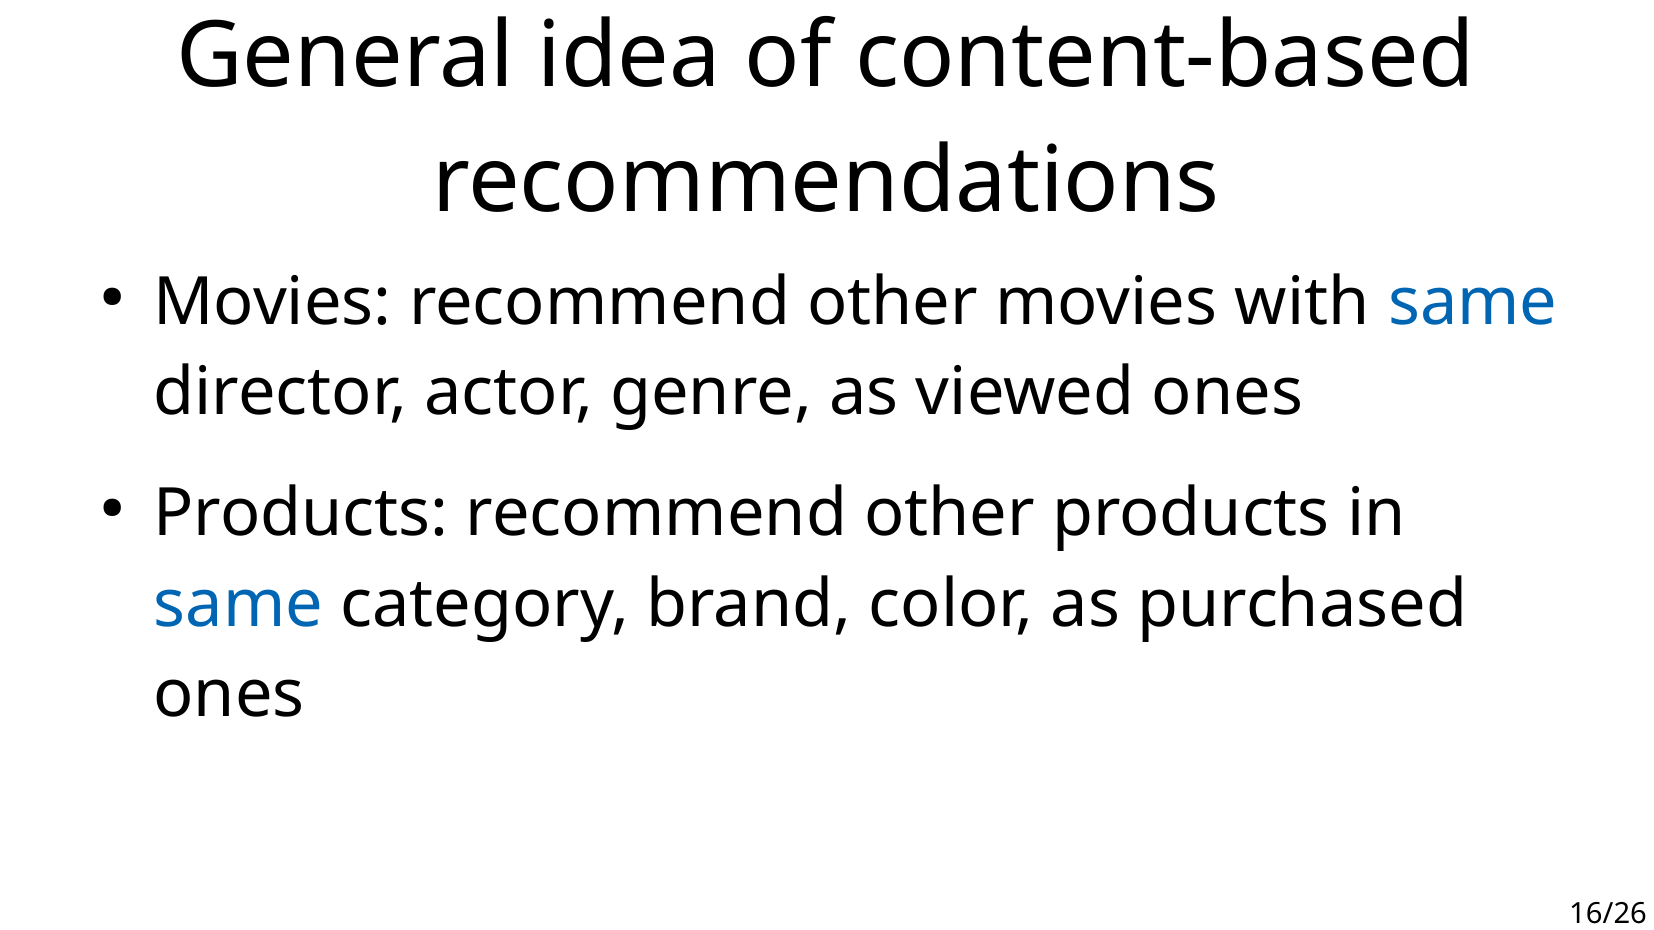

# General idea of content-based recommendations
Movies: recommend other movies with same director, actor, genre, as viewed ones
Products: recommend other products in same category, brand, color, as purchased ones
16